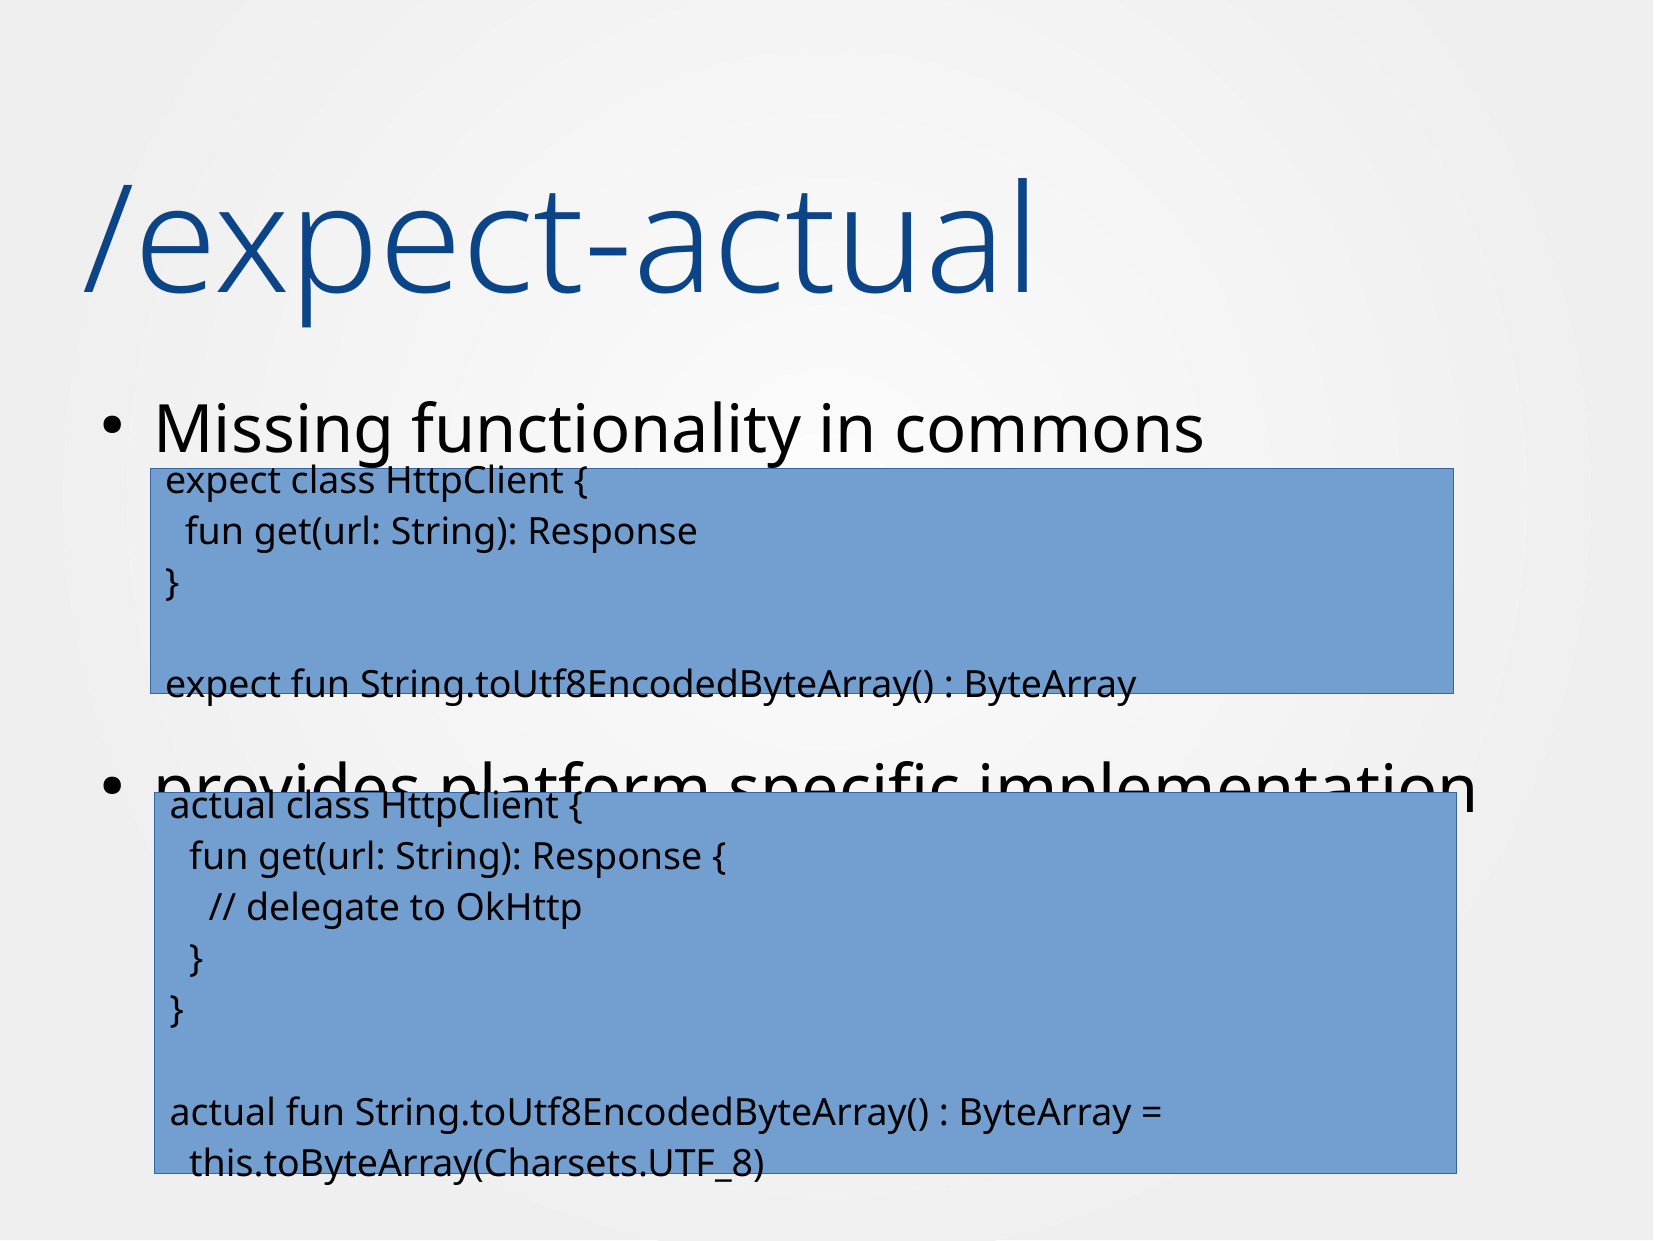

# /expect-actual
Missing functionality in commons
provides platform specific implementation
expect class HttpClient {
 fun get(url: String): Response
}
expect fun String.toUtf8EncodedByteArray() : ByteArray
actual class HttpClient {
 fun get(url: String): Response {
 // delegate to OkHttp
 }
}
actual fun String.toUtf8EncodedByteArray() : ByteArray =
 this.toByteArray(Charsets.UTF_8)